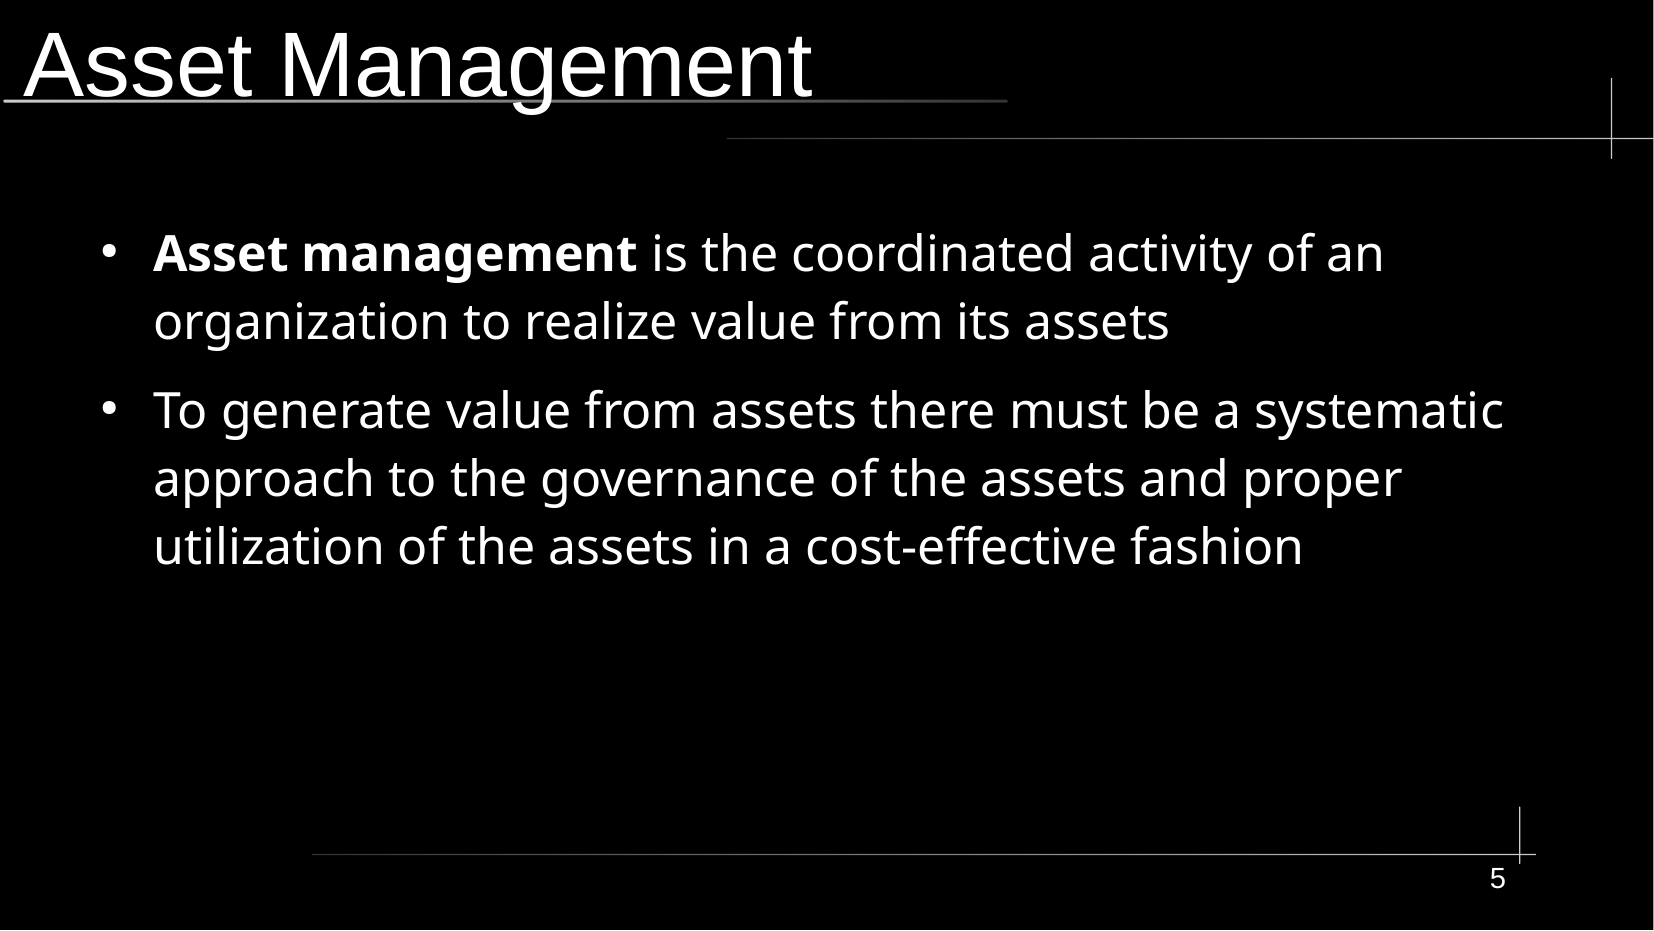

# Asset Management
Asset management is the coordinated activity of an organization to realize value from its assets
To generate value from assets there must be a systematic approach to the governance of the assets and proper utilization of the assets in a cost-effective fashion
5